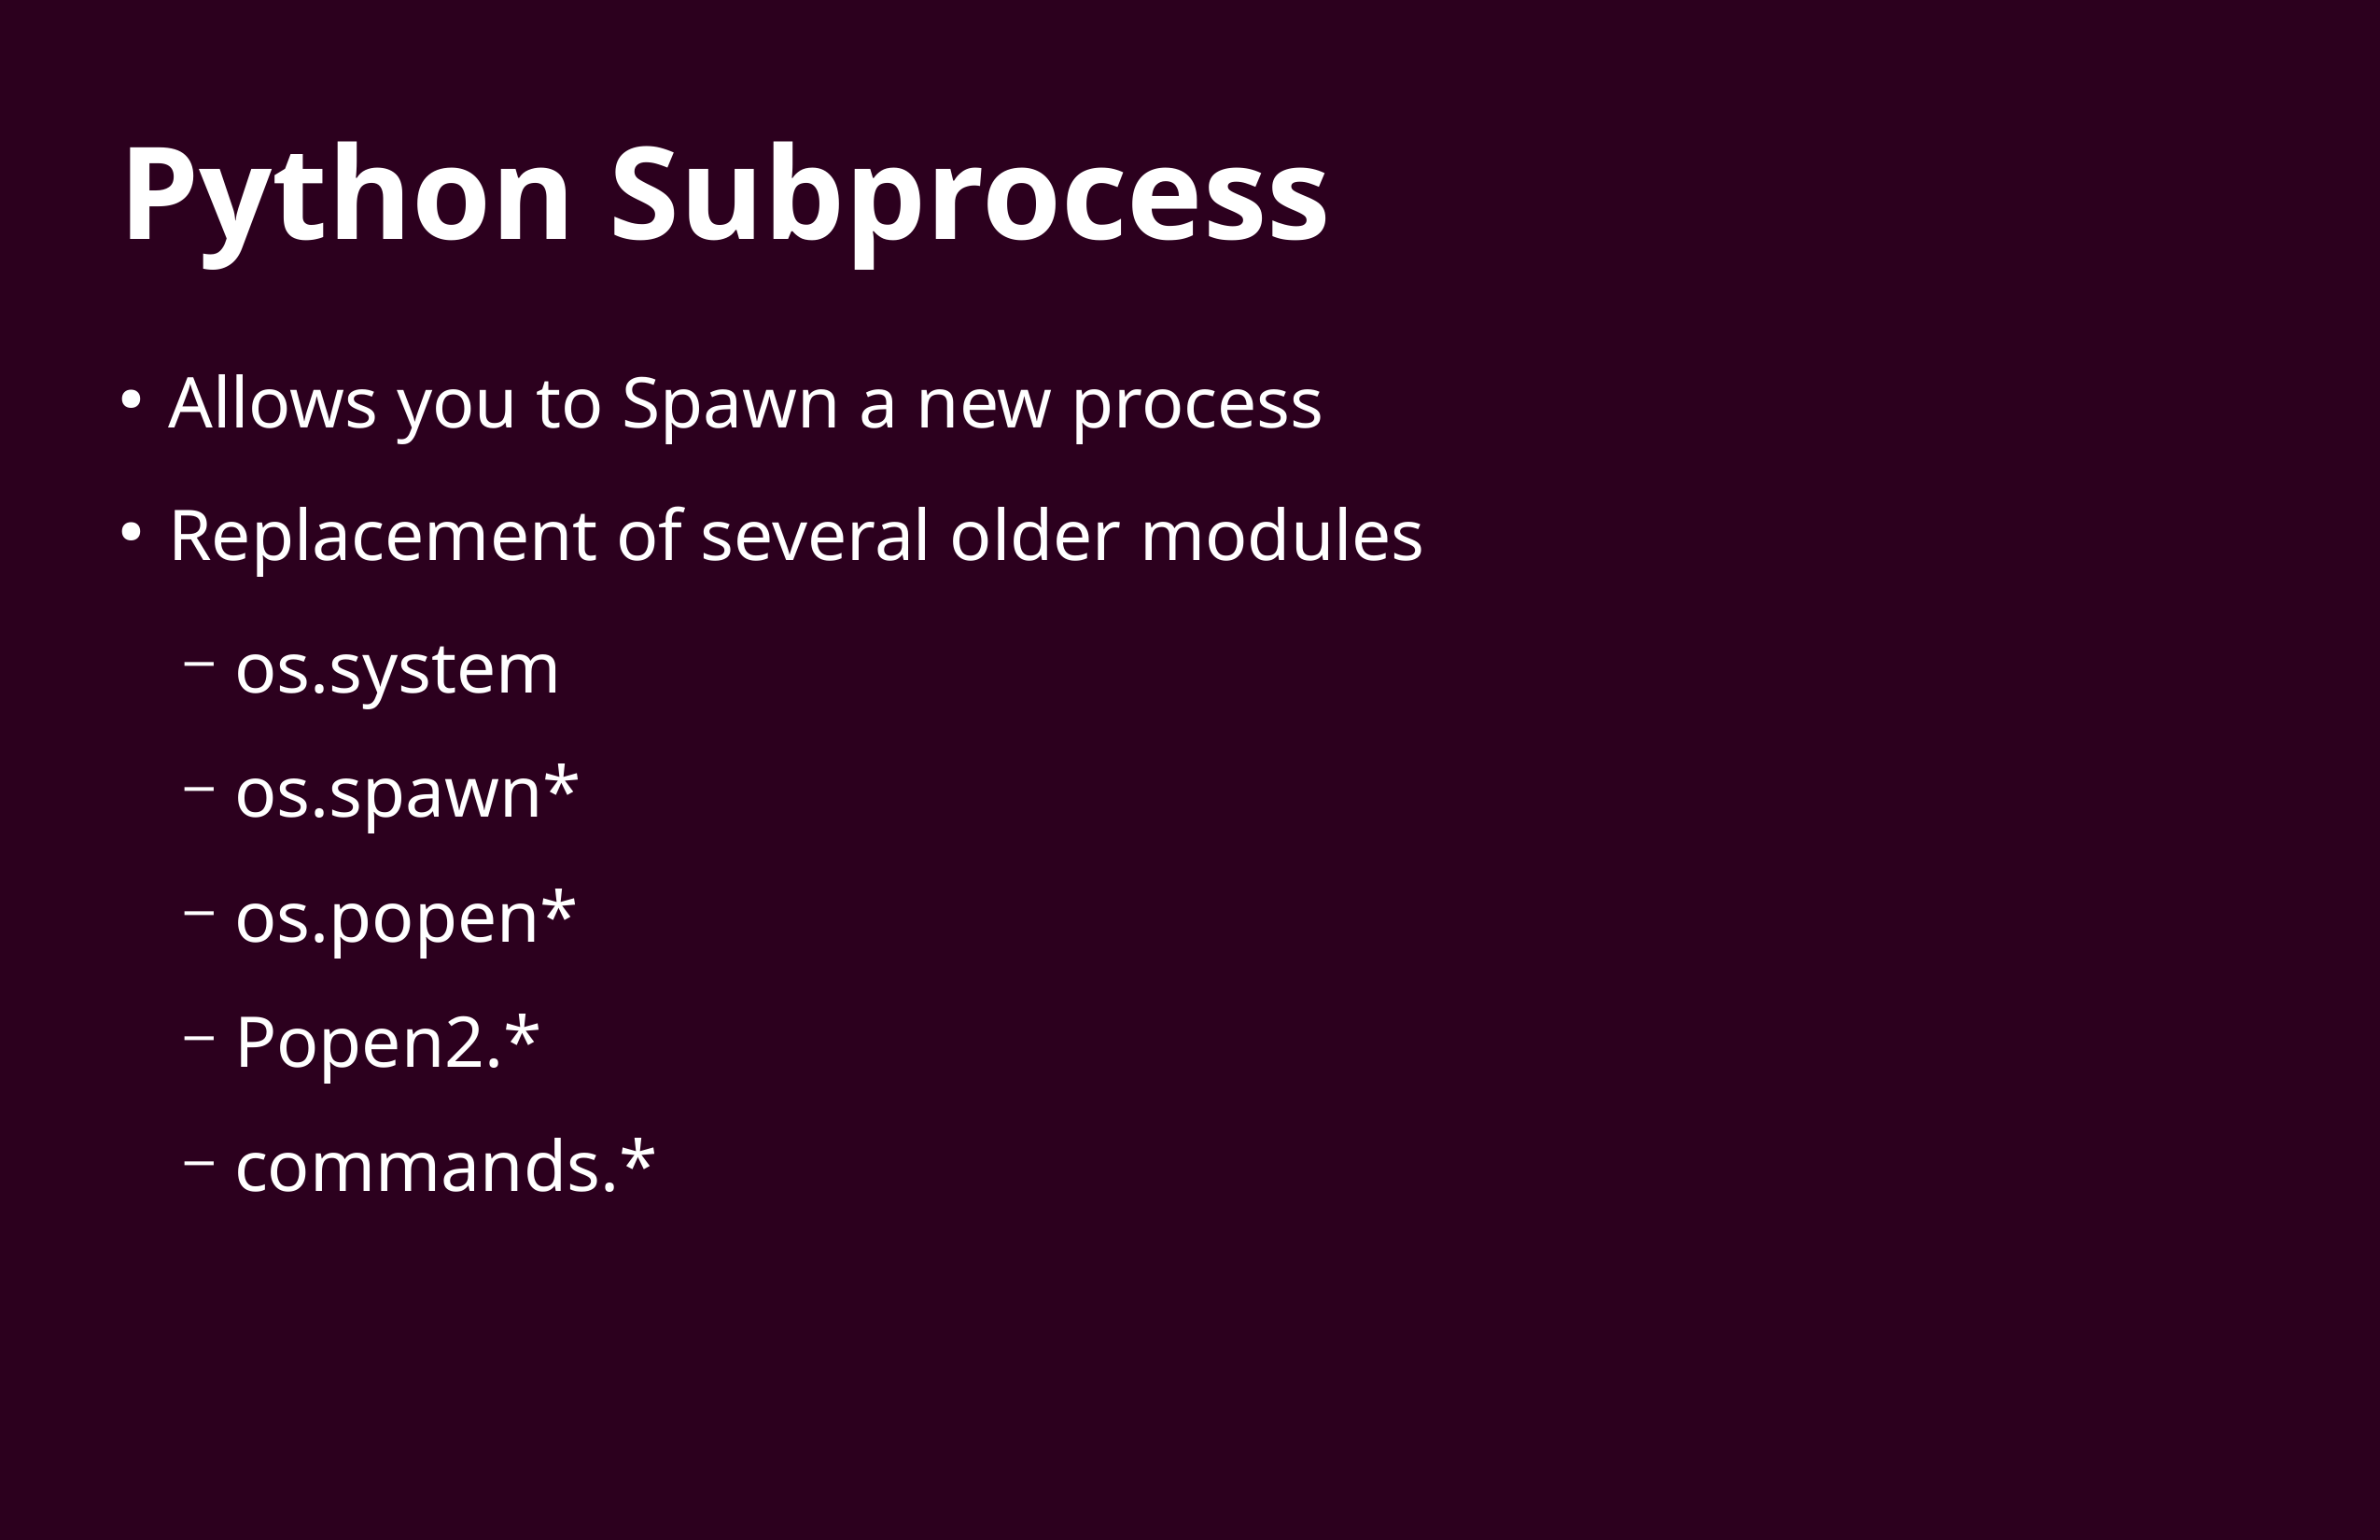

# Python Subprocess
Allows you to Spawn a new process
Replacement of several older modules
os.system
os.spawn*
os.popen*
Popen2.*
commands.*